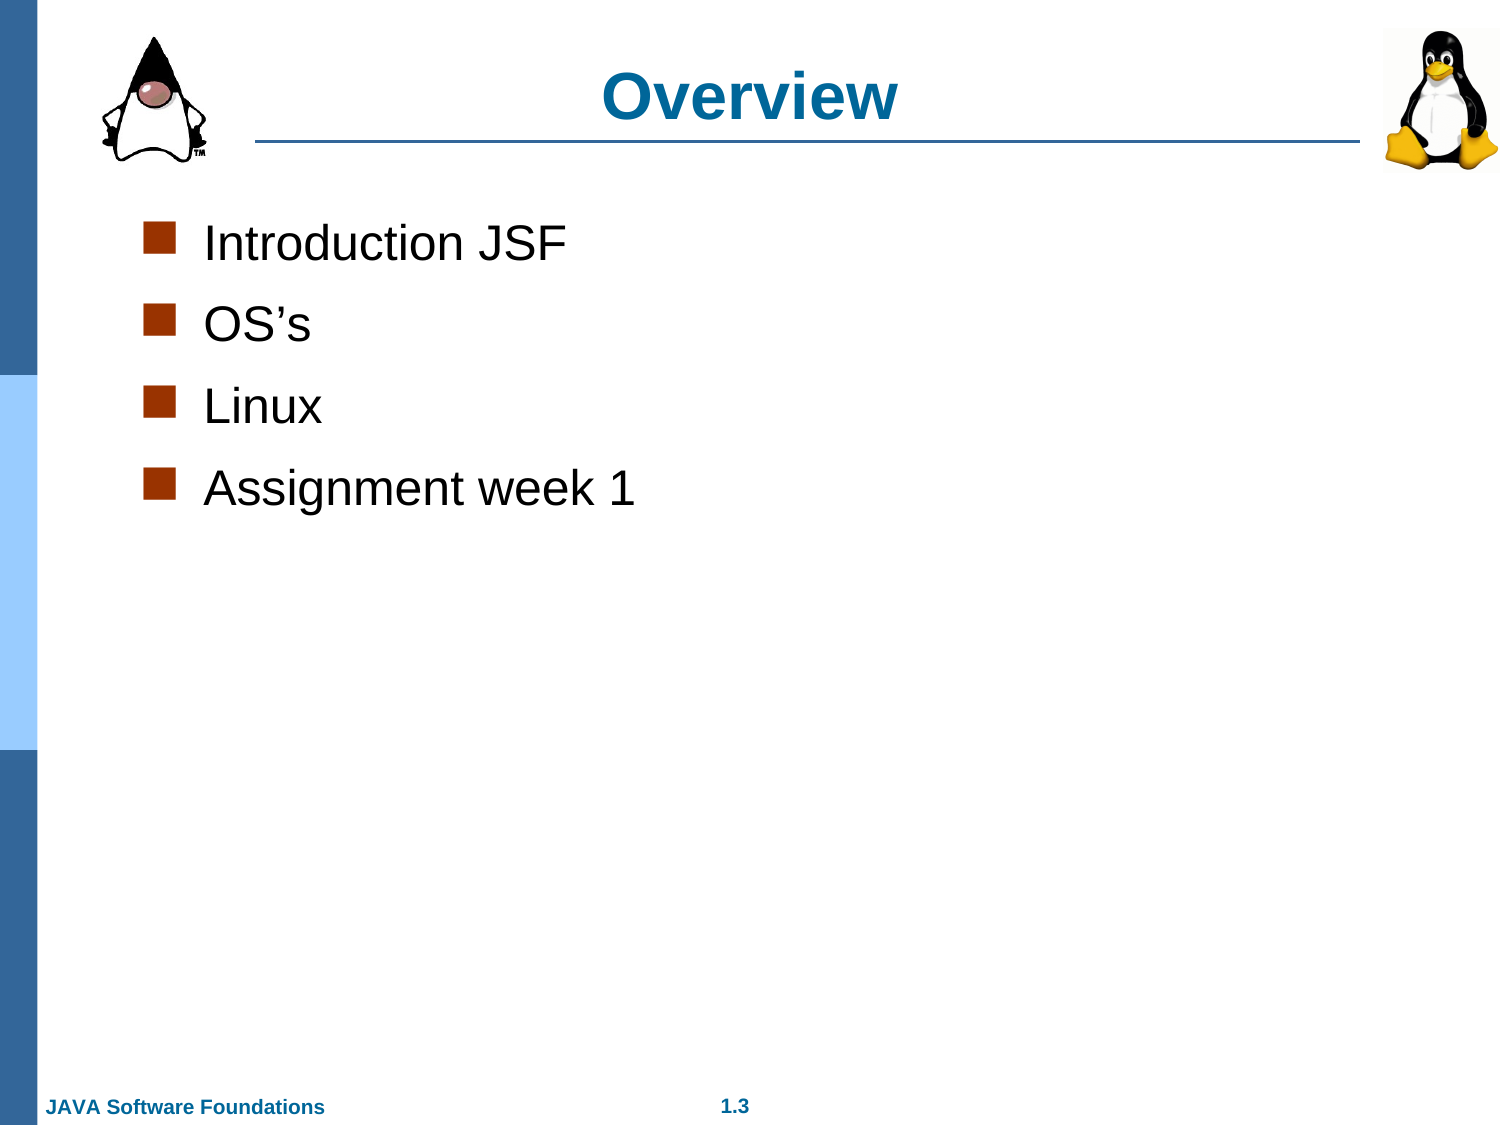

# Overview
Introduction JSF
OS’s
Linux
Assignment week 1